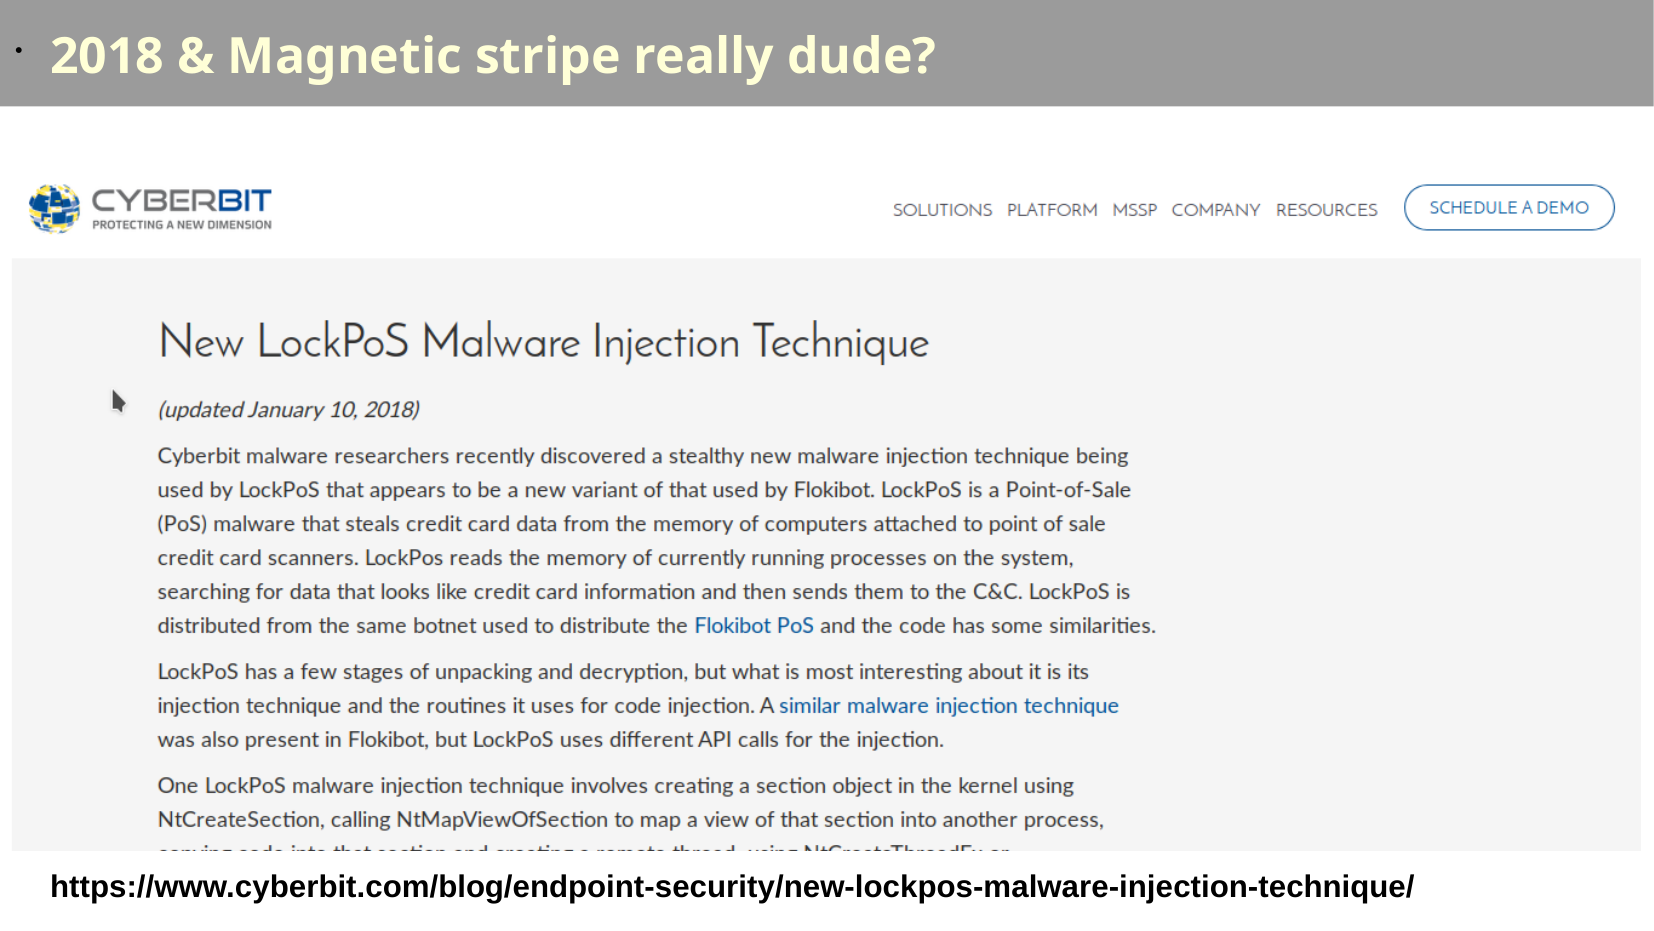

# 2018 & Magnetic stripe really dude?
https://www.cyberbit.com/blog/endpoint-security/new-lockpos-malware-injection-technique/